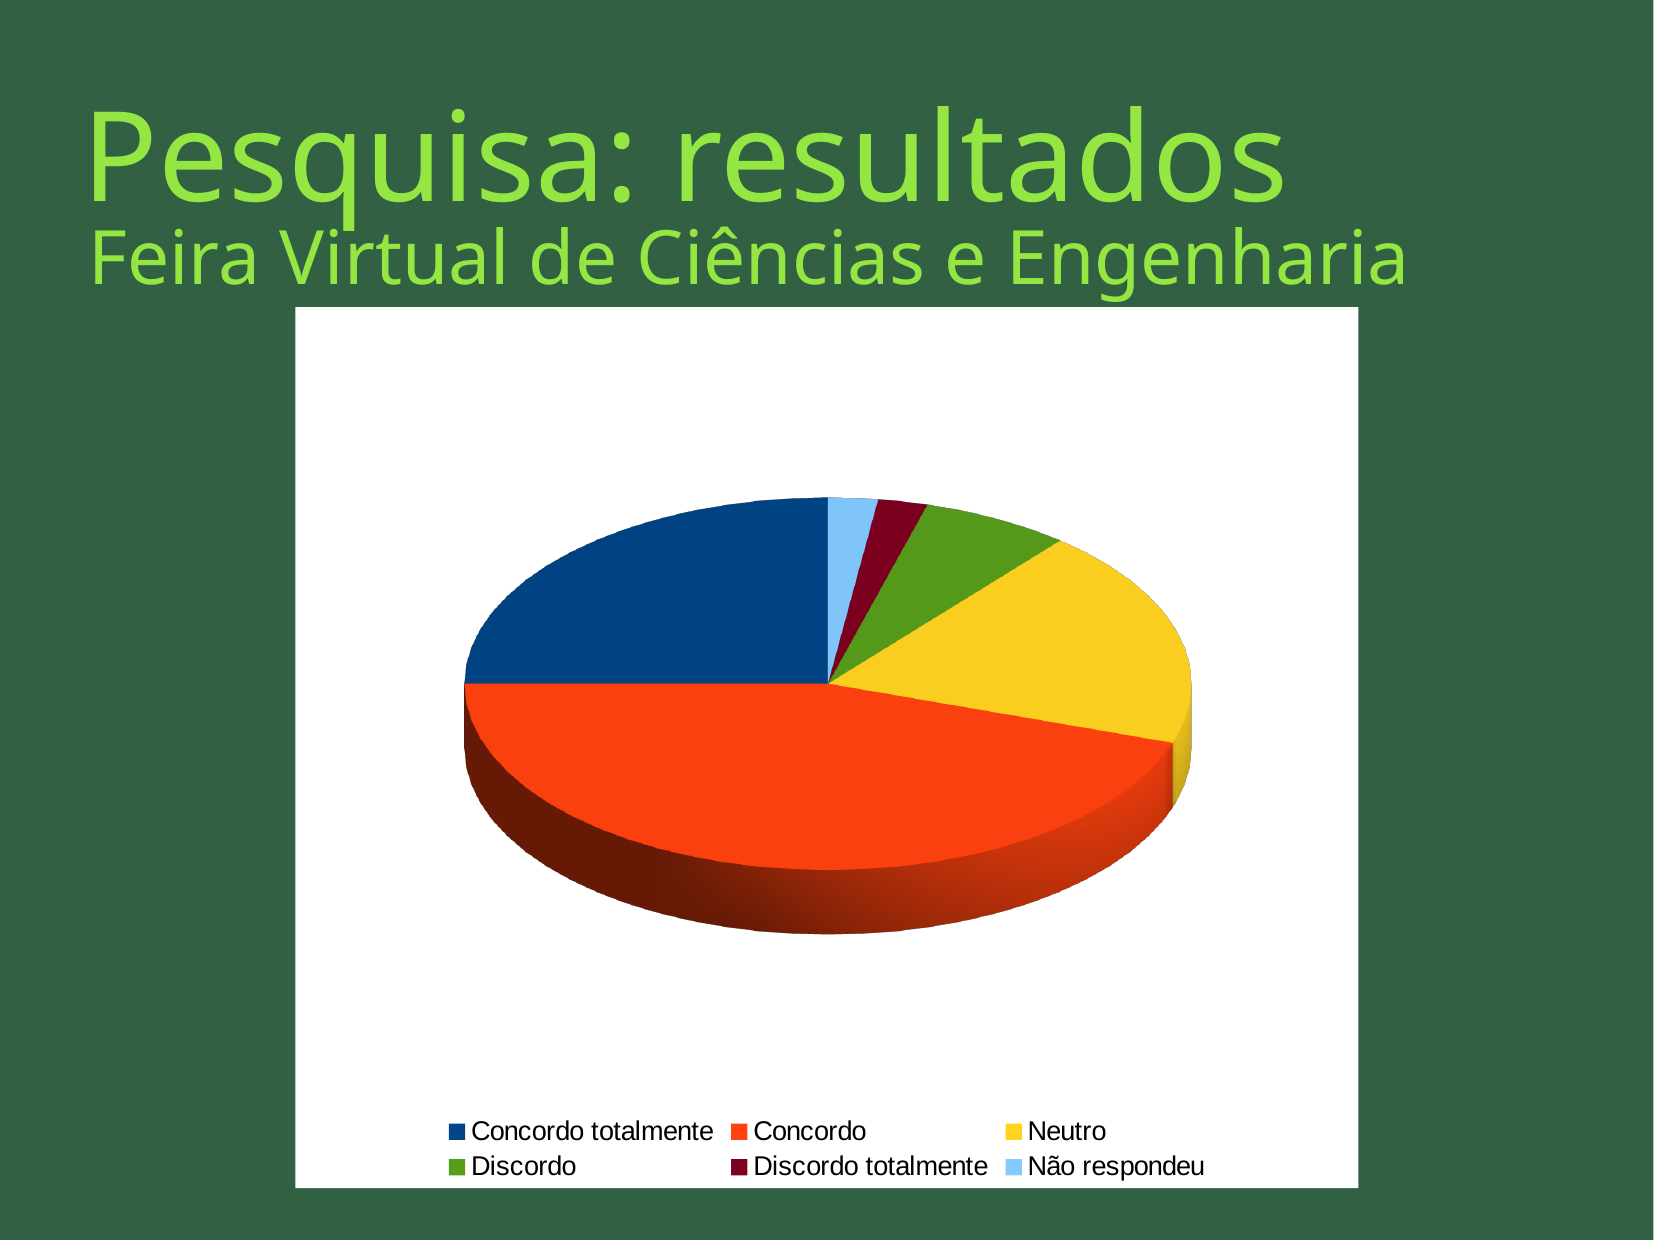

# Pesquisa: resultados
Feira Virtual de Ciências e Engenharia
[unsupported chart]